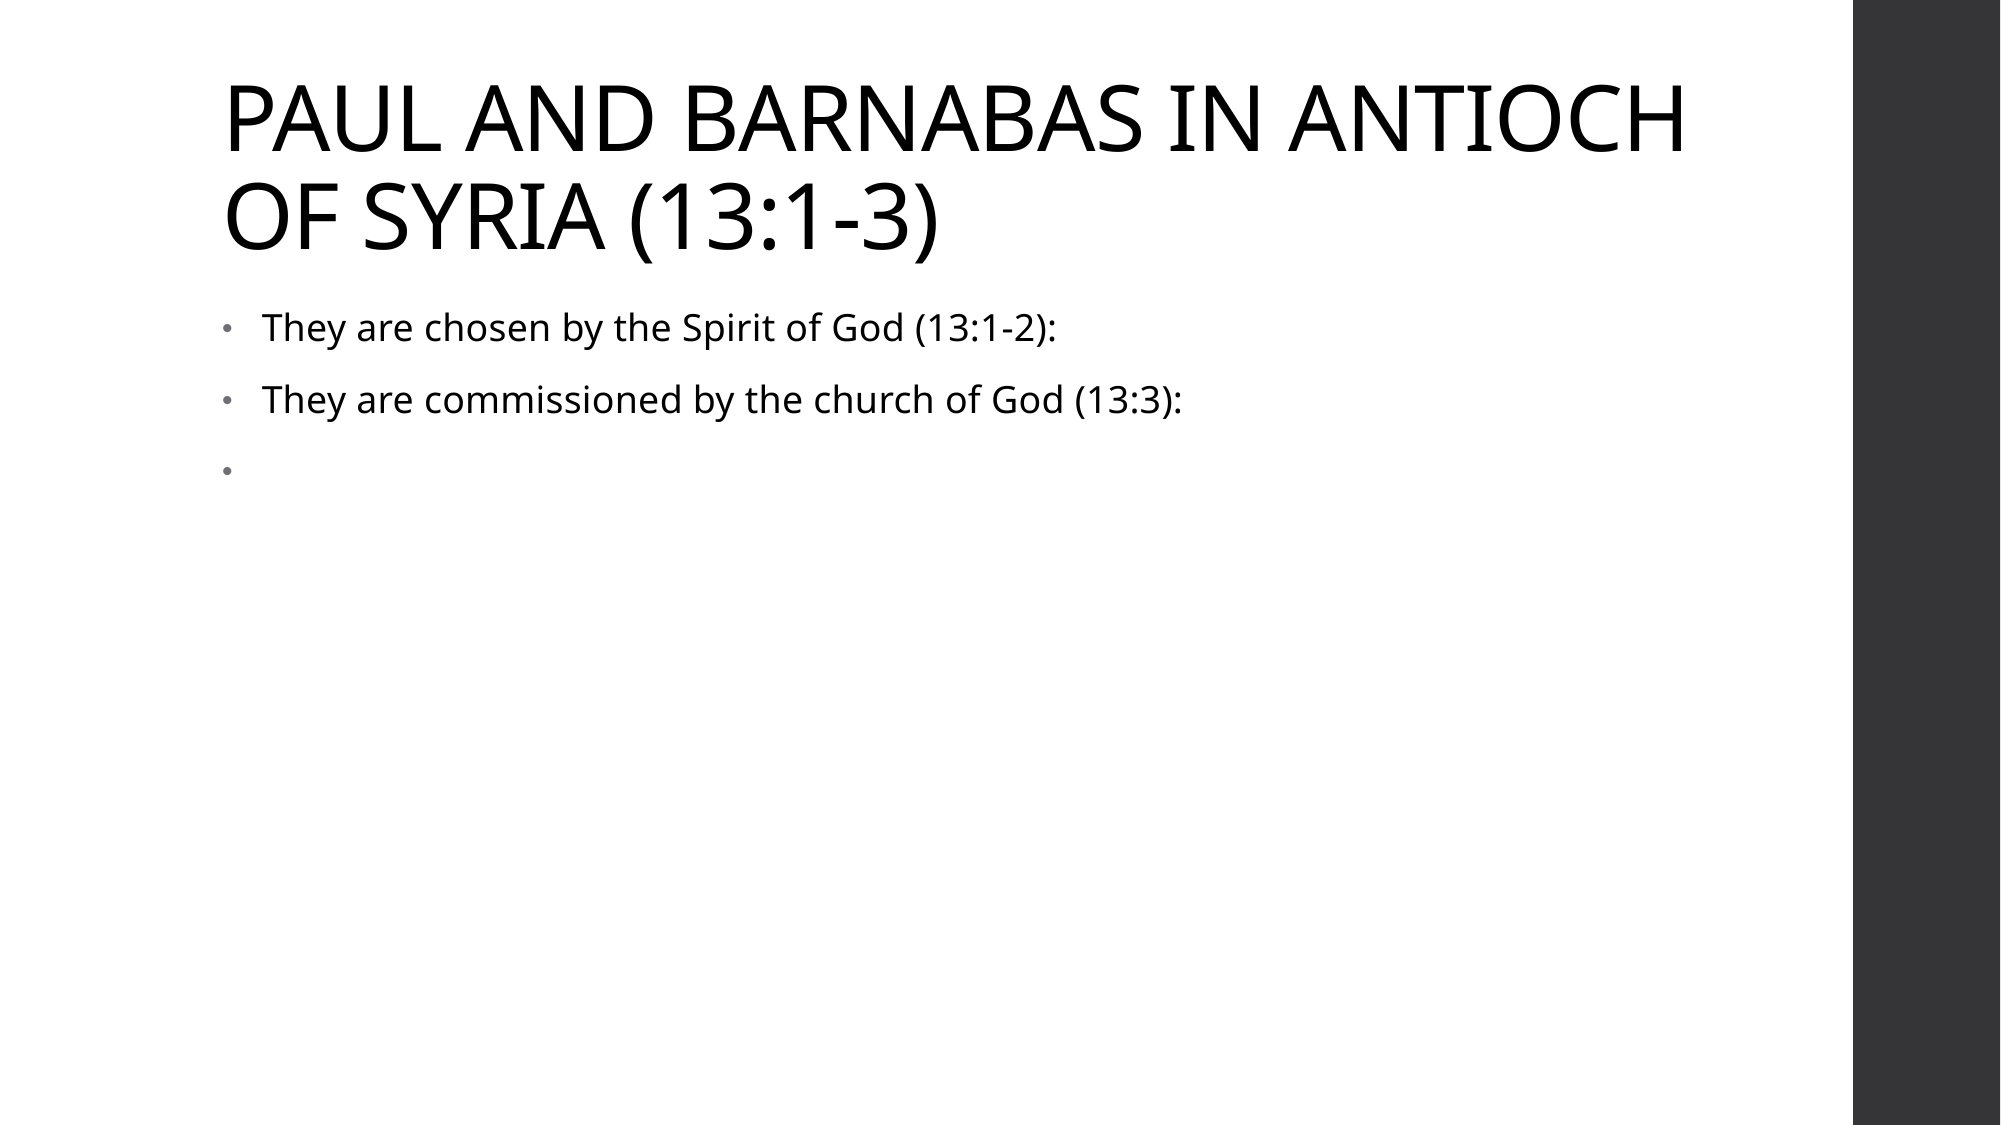

# PAUL AND BARNABAS IN ANTIOCH OF SYRIA (13:1-3)
 They are chosen by the Spirit of God (13:1-2):
 They are commissioned by the church of God (13:3):